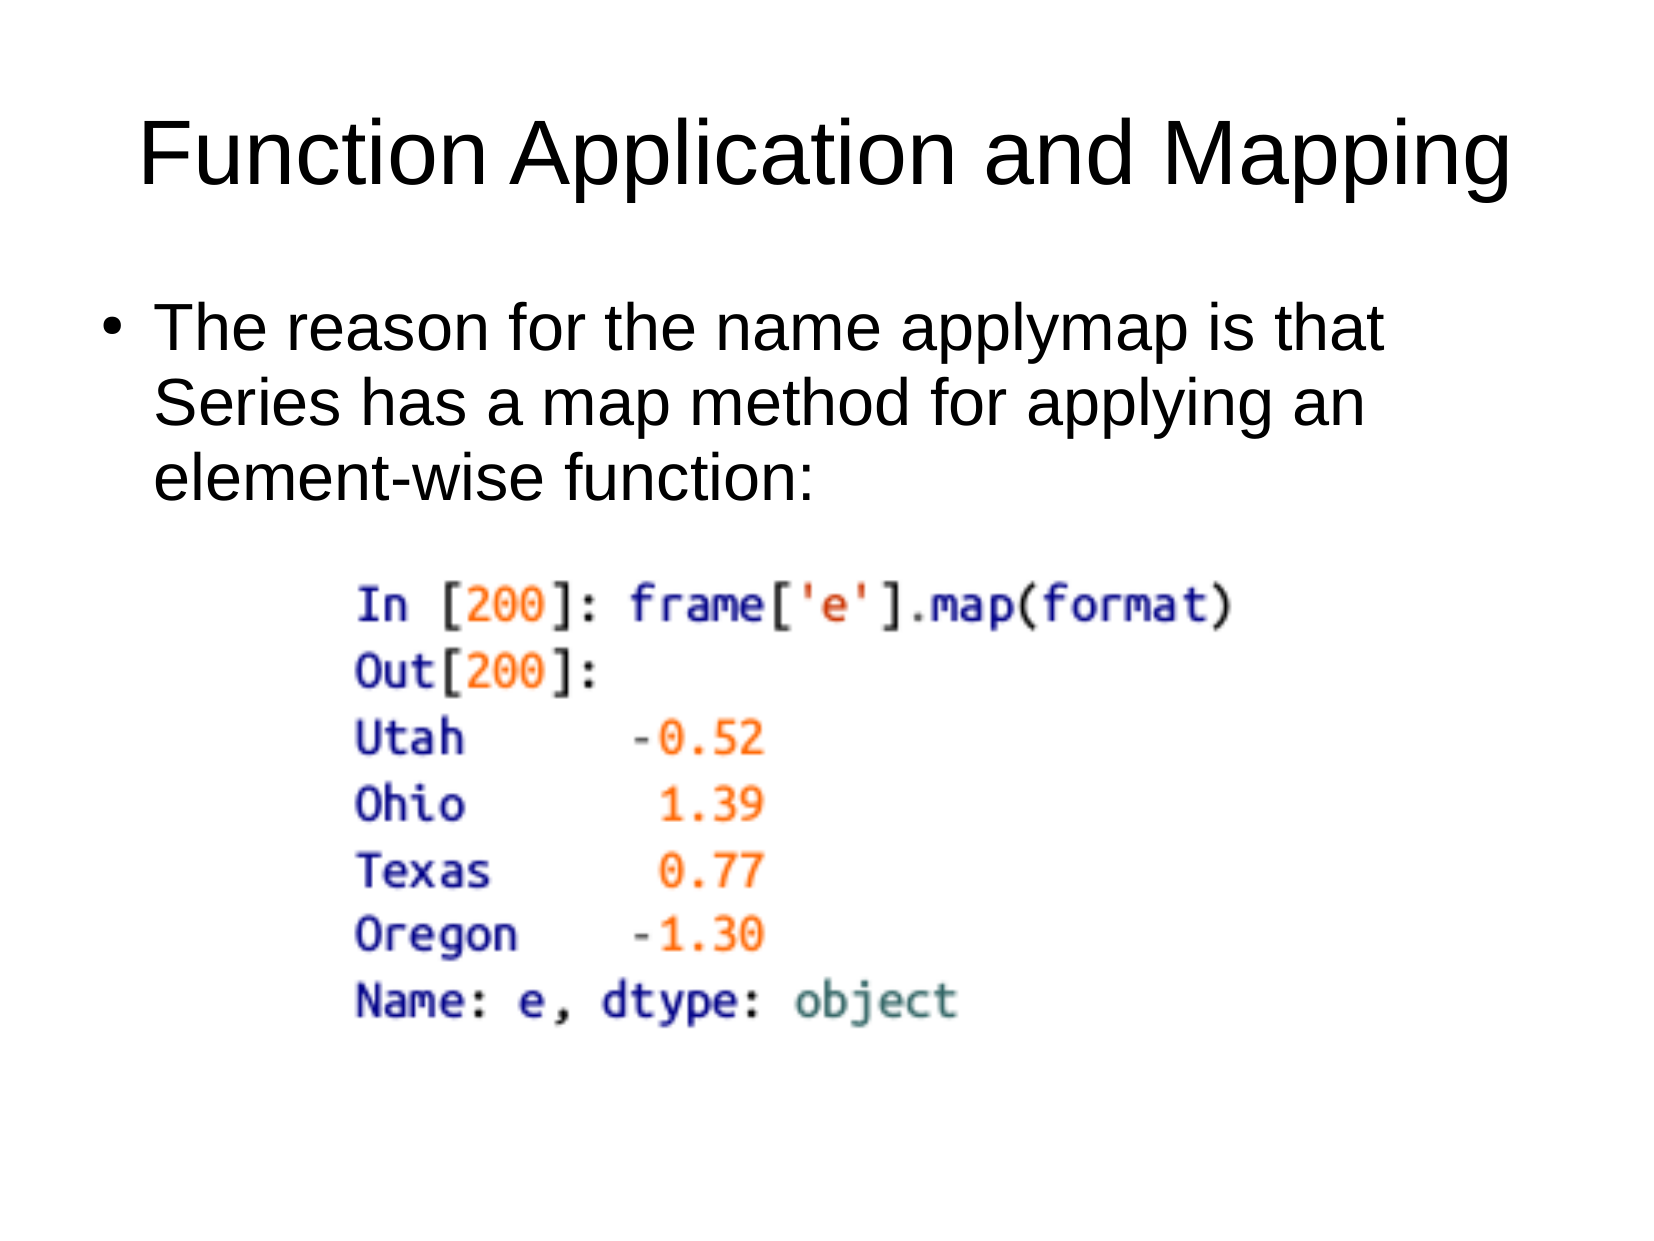

# Function Application and Mapping
The reason for the name applymap is that Series has a map method for applying an element-wise function: